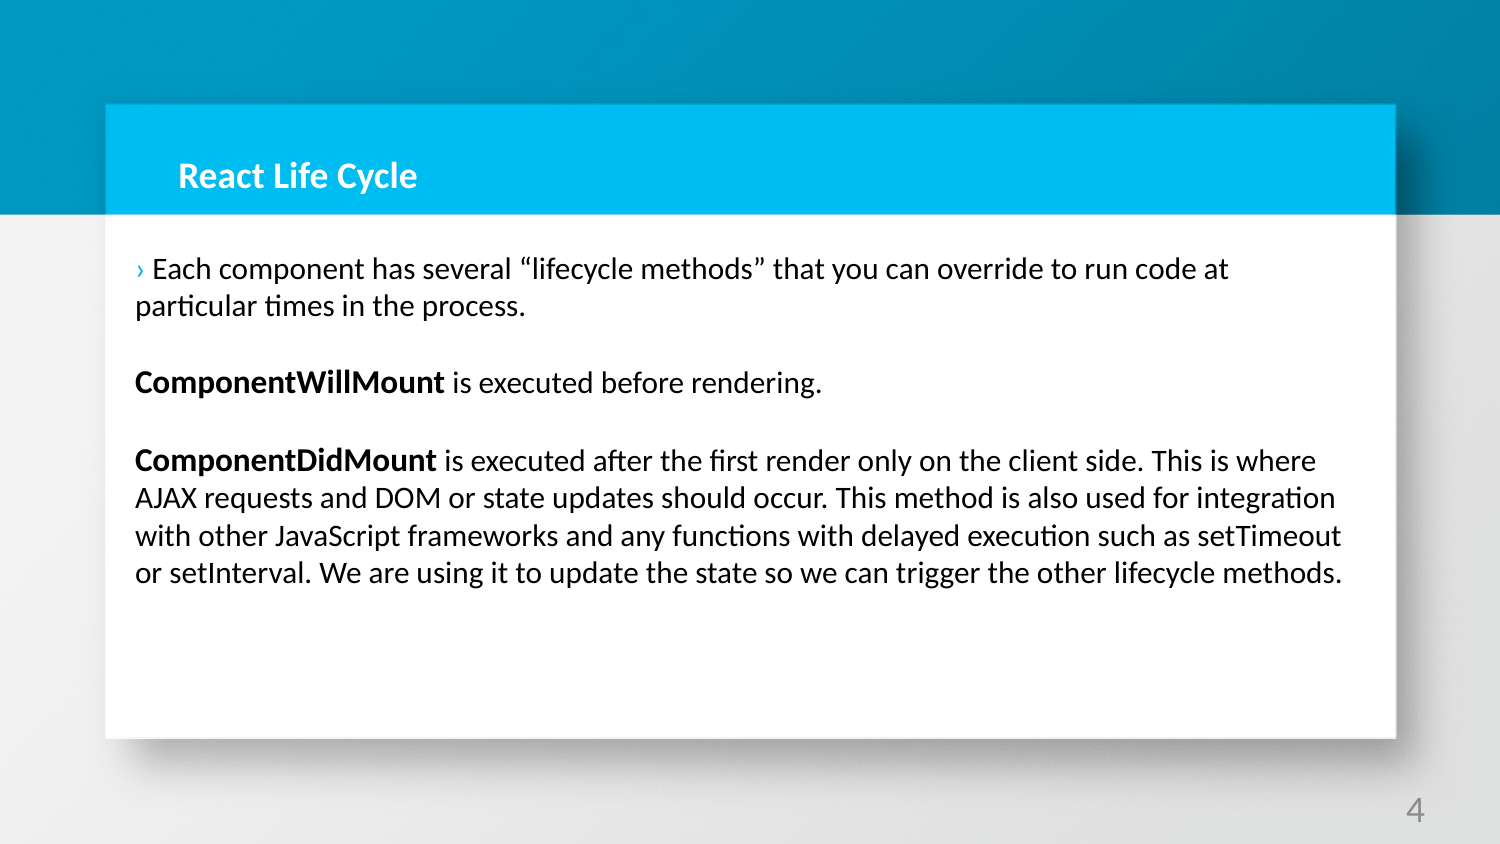

# React Life Cycle
› Each component has several “lifecycle methods” that you can override to run code at particular times in the process.
ComponentWillMount is executed before rendering.
ComponentDidMount is executed after the first render only on the client side. This is where AJAX requests and DOM or state updates should occur. This method is also used for integration with other JavaScript frameworks and any functions with delayed execution such as setTimeout or setInterval. We are using it to update the state so we can trigger the other lifecycle methods.
Naveed Rana
4